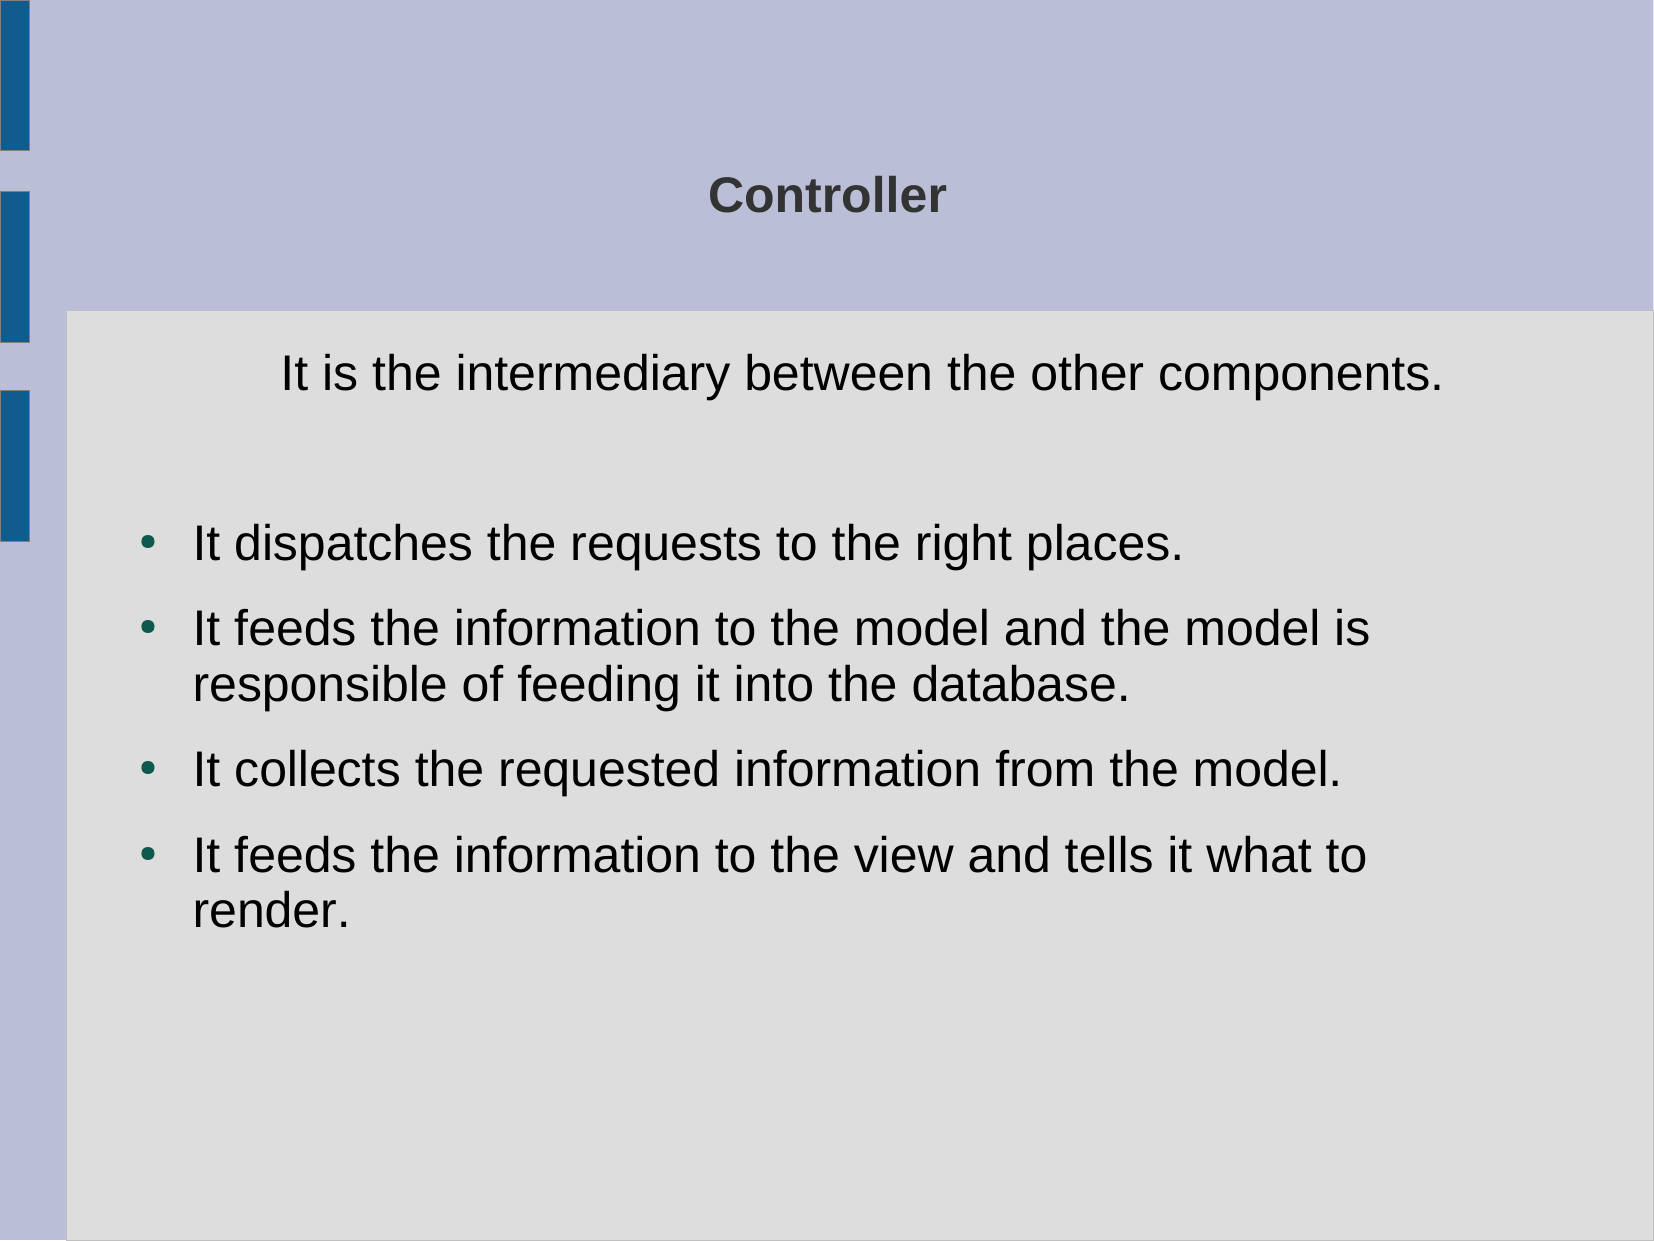

# Controller
It is the intermediary between the other components.
It dispatches the requests to the right places.
It feeds the information to the model and the model is responsible of feeding it into the database.
It collects the requested information from the model.
It feeds the information to the view and tells it what to render.